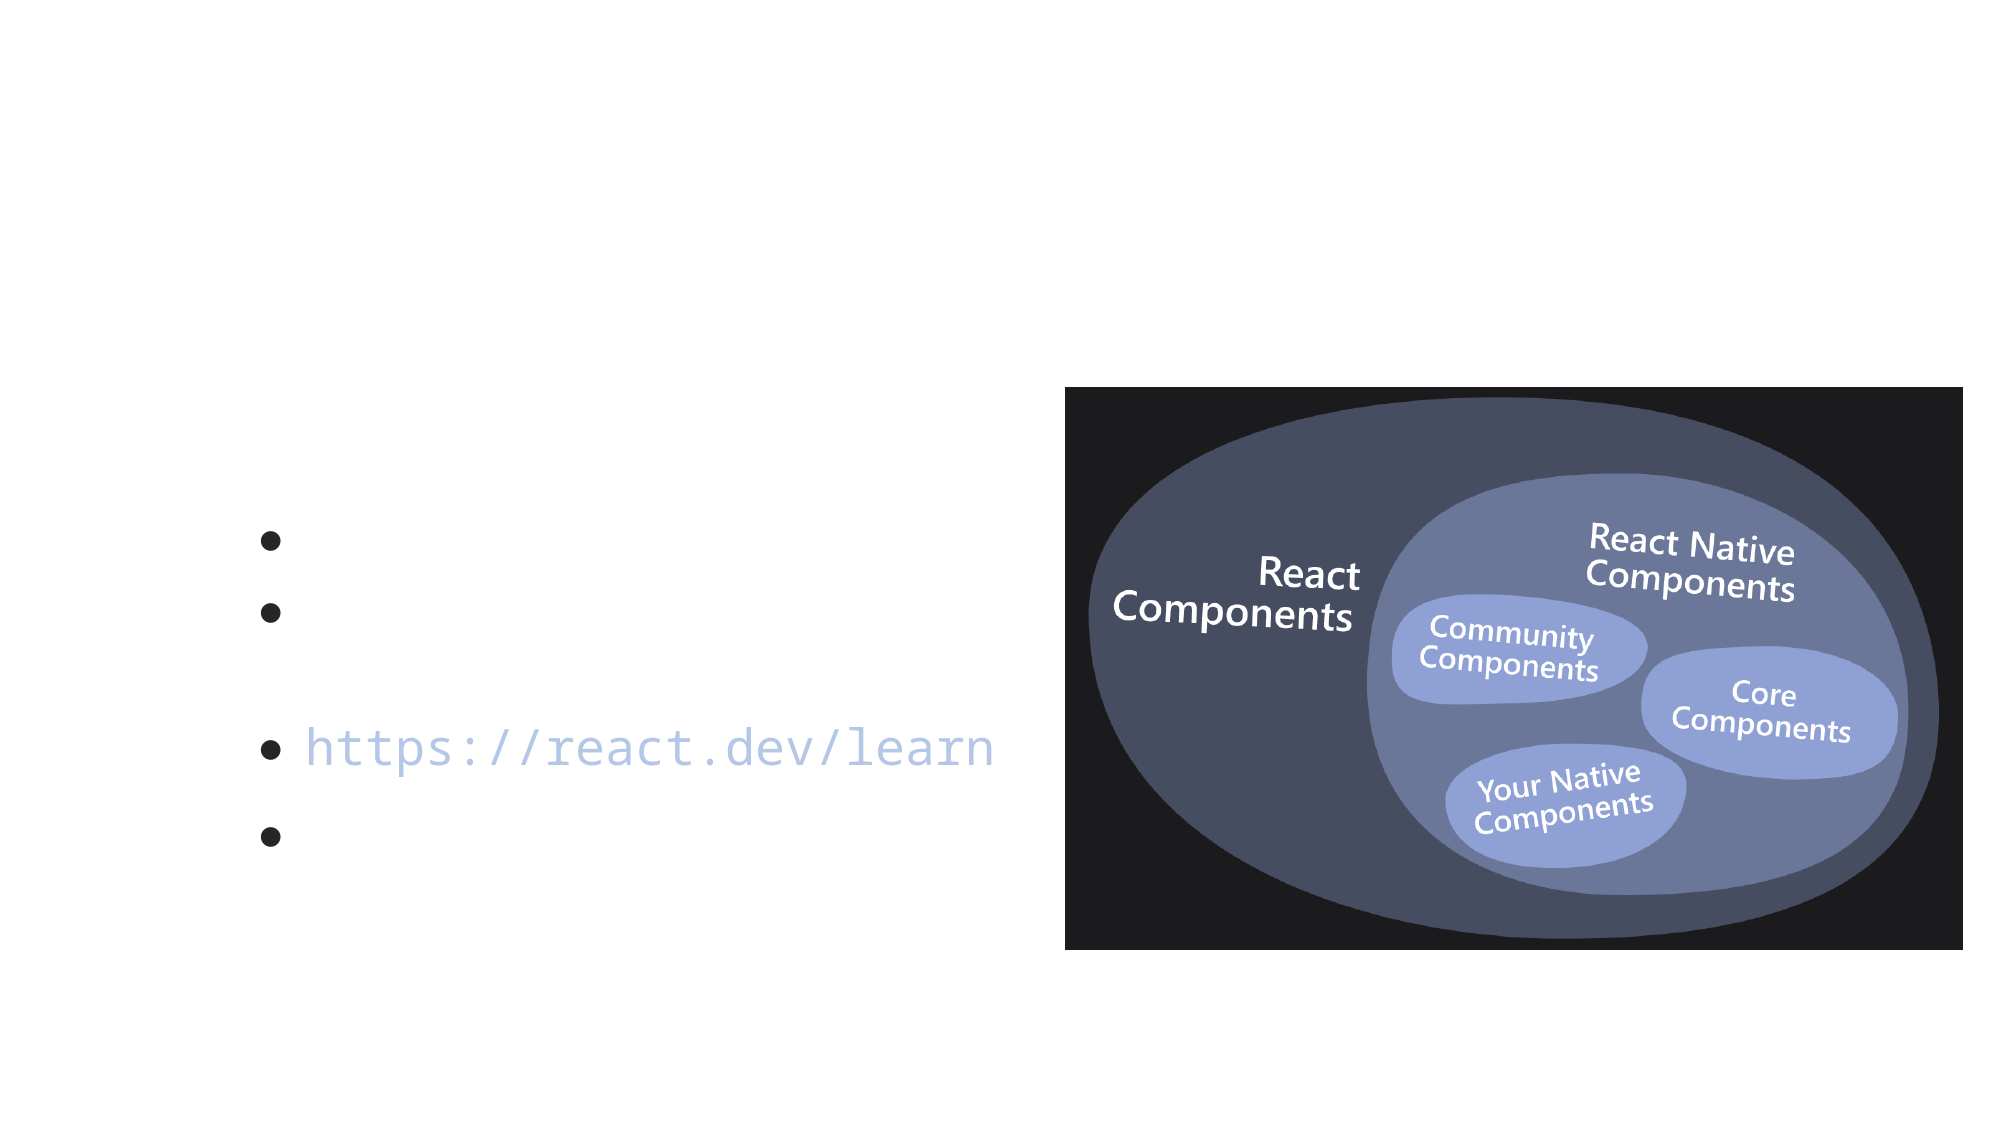

# Jak zaczynaliśmy?
Od nauki zwykłego Reacta
Poznanie JSX, komponentów, stanów
https://react.dev/learn